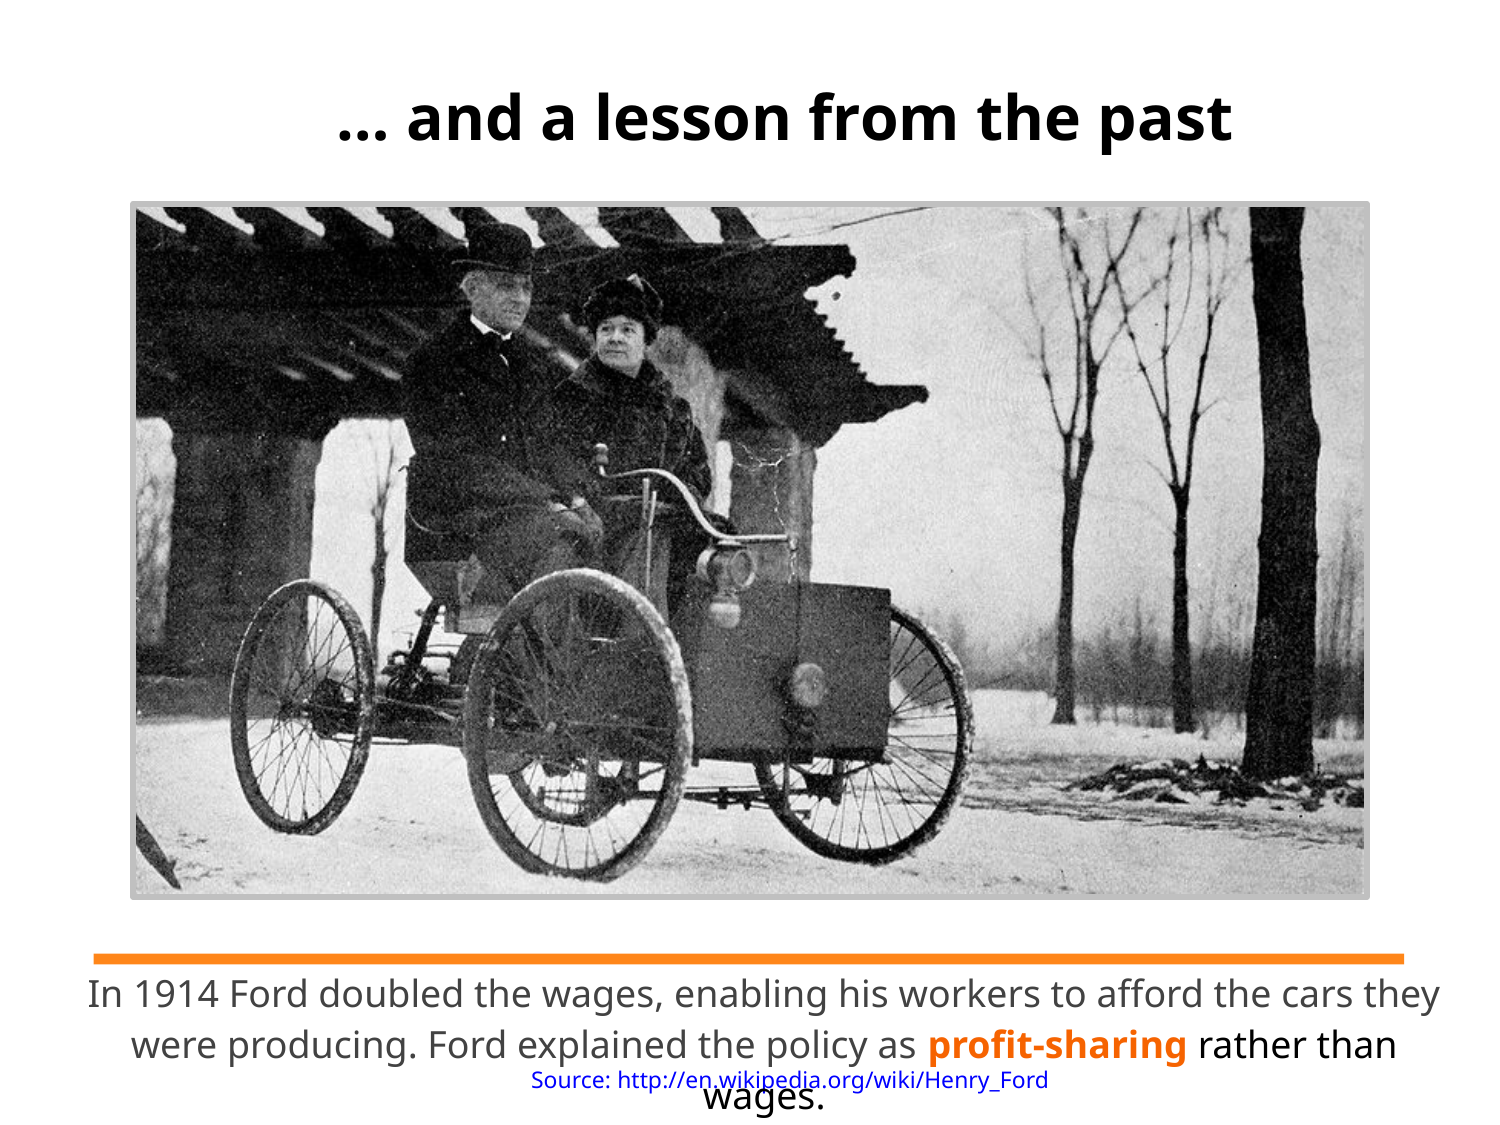

# … and a lesson from the past
In 1914 Ford doubled the wages, enabling his workers to afford the cars they were producing. Ford explained the policy as profit-sharing rather than wages.
Source: http://en.wikipedia.org/wiki/Henry_Ford